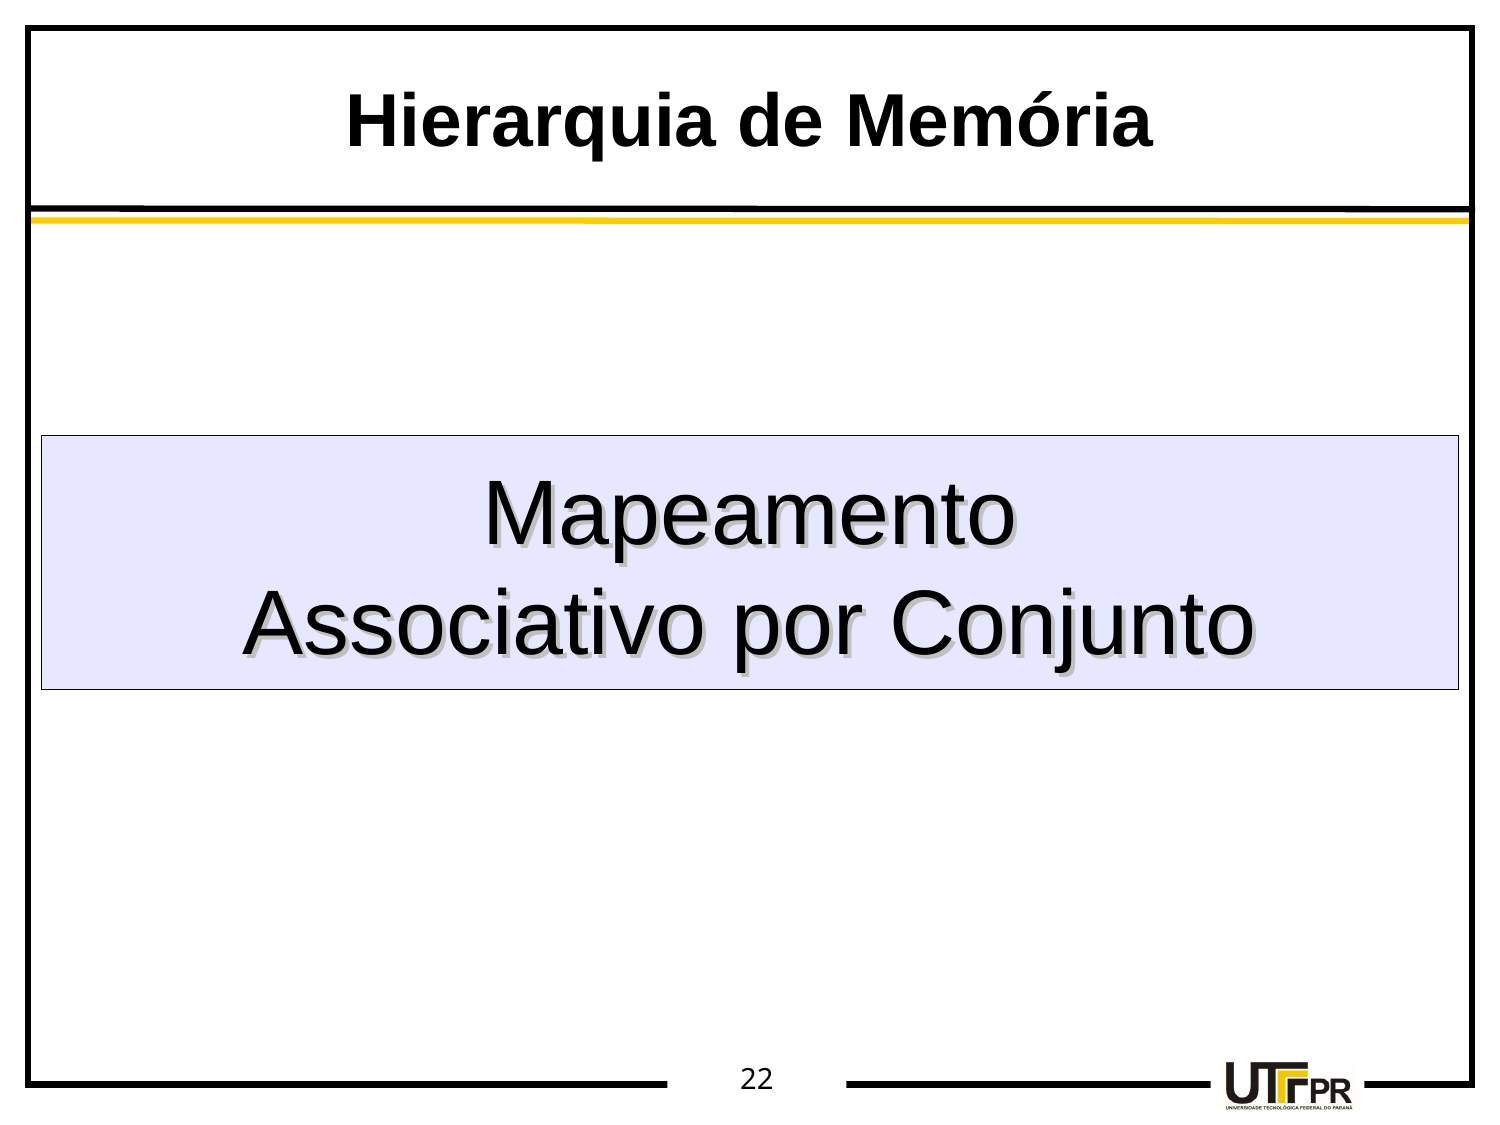

# Hierarquia de Memória
Mapeamento
Associativo por Conjunto